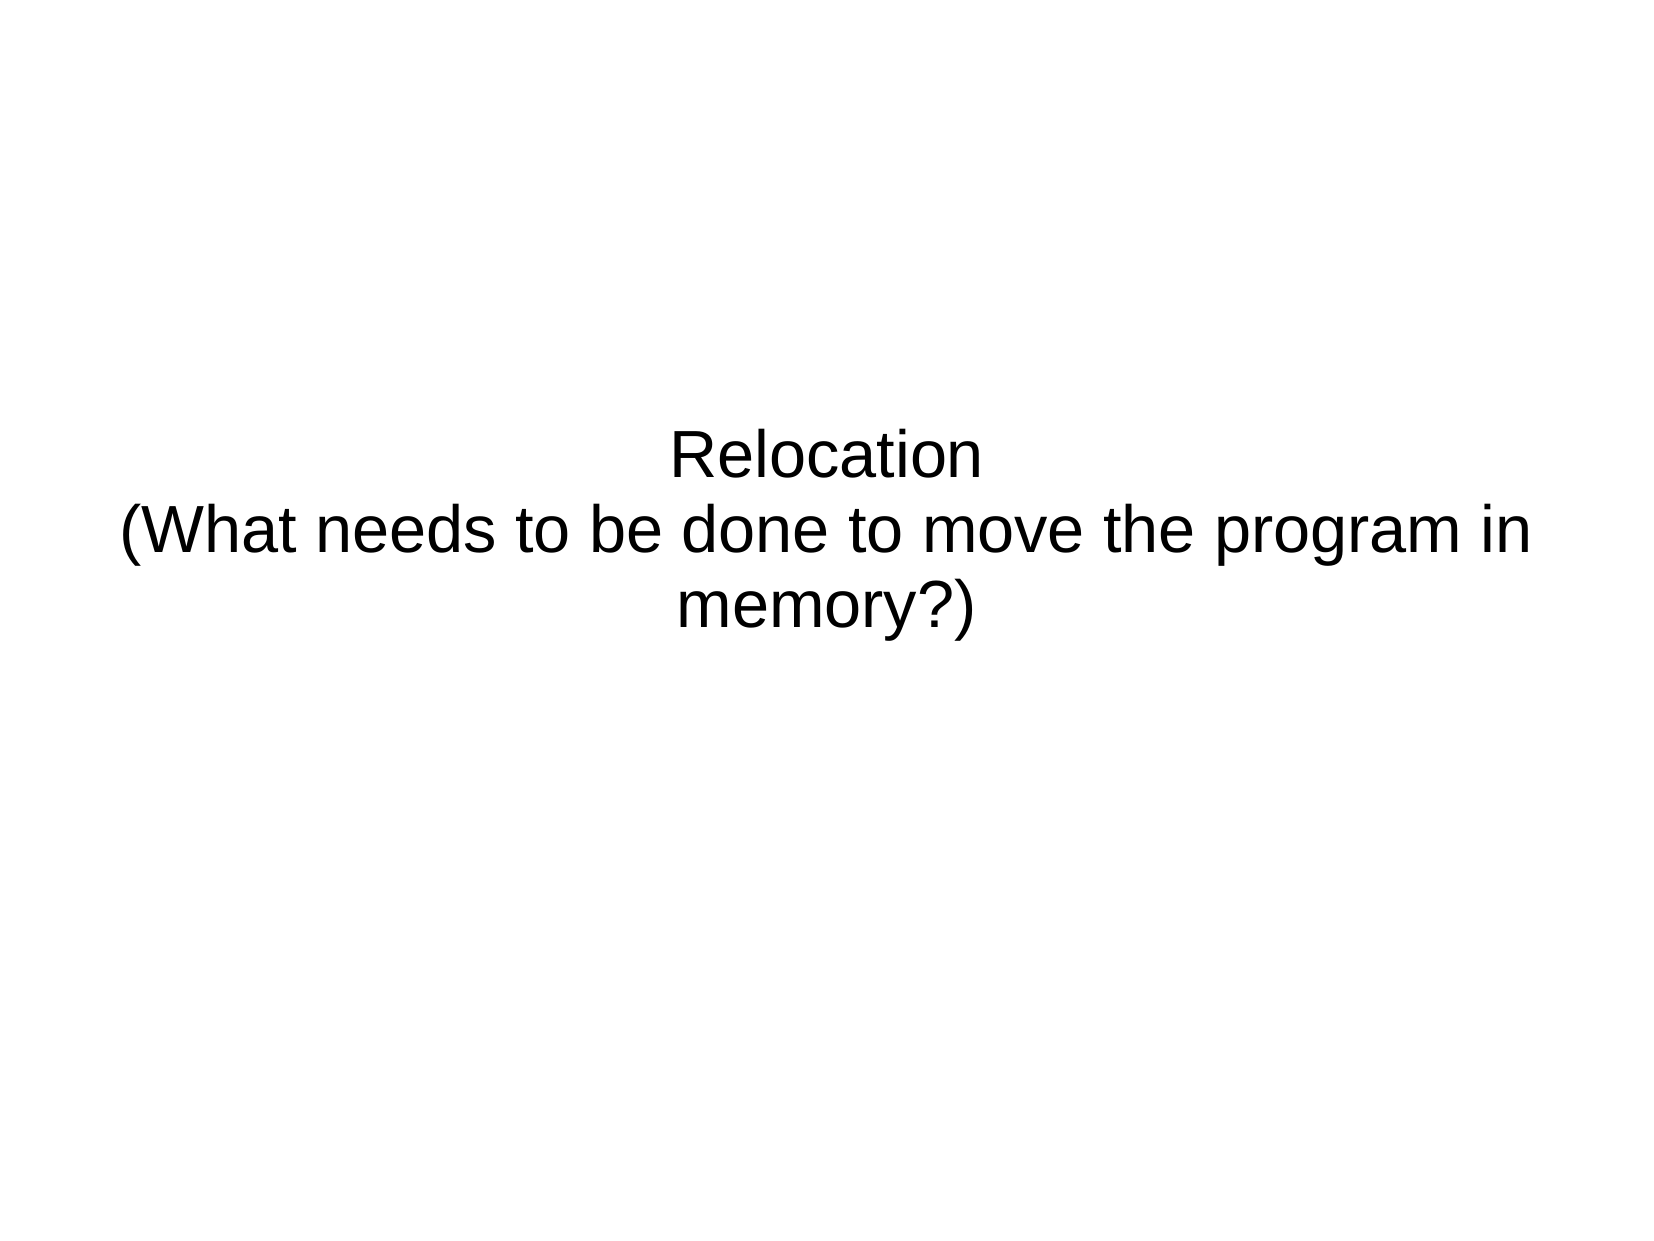

# Relocation
(What needs to be done to move the program in memory?)